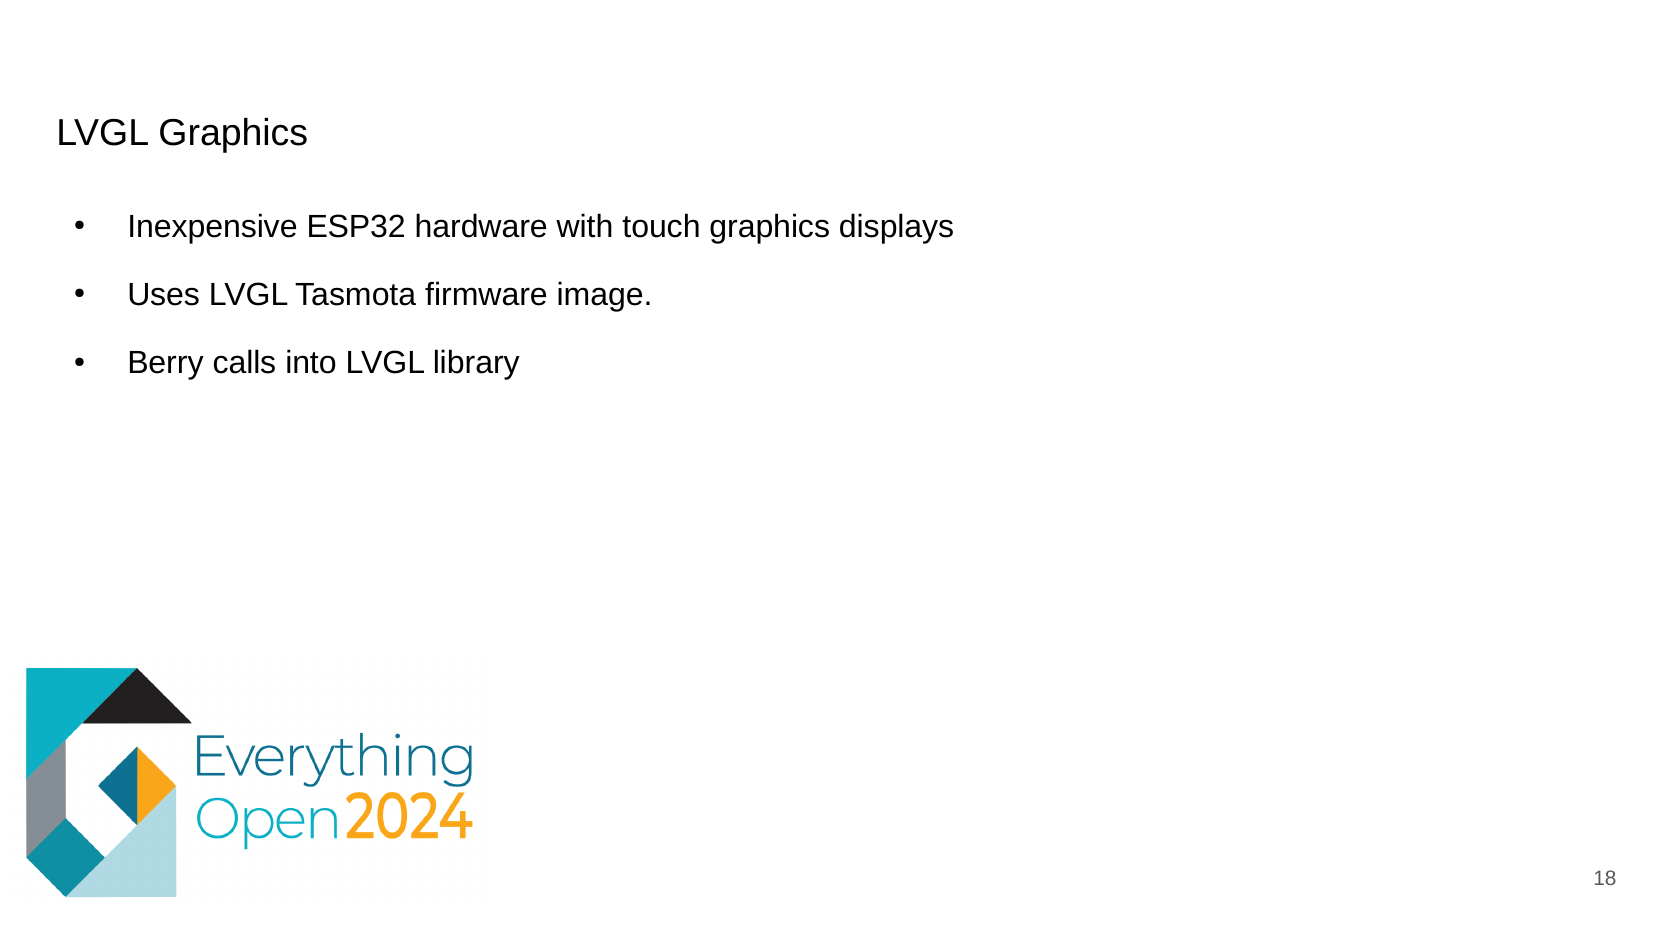

# LVGL Graphics
Inexpensive ESP32 hardware with touch graphics displays
Uses LVGL Tasmota firmware image.
Berry calls into LVGL library
18